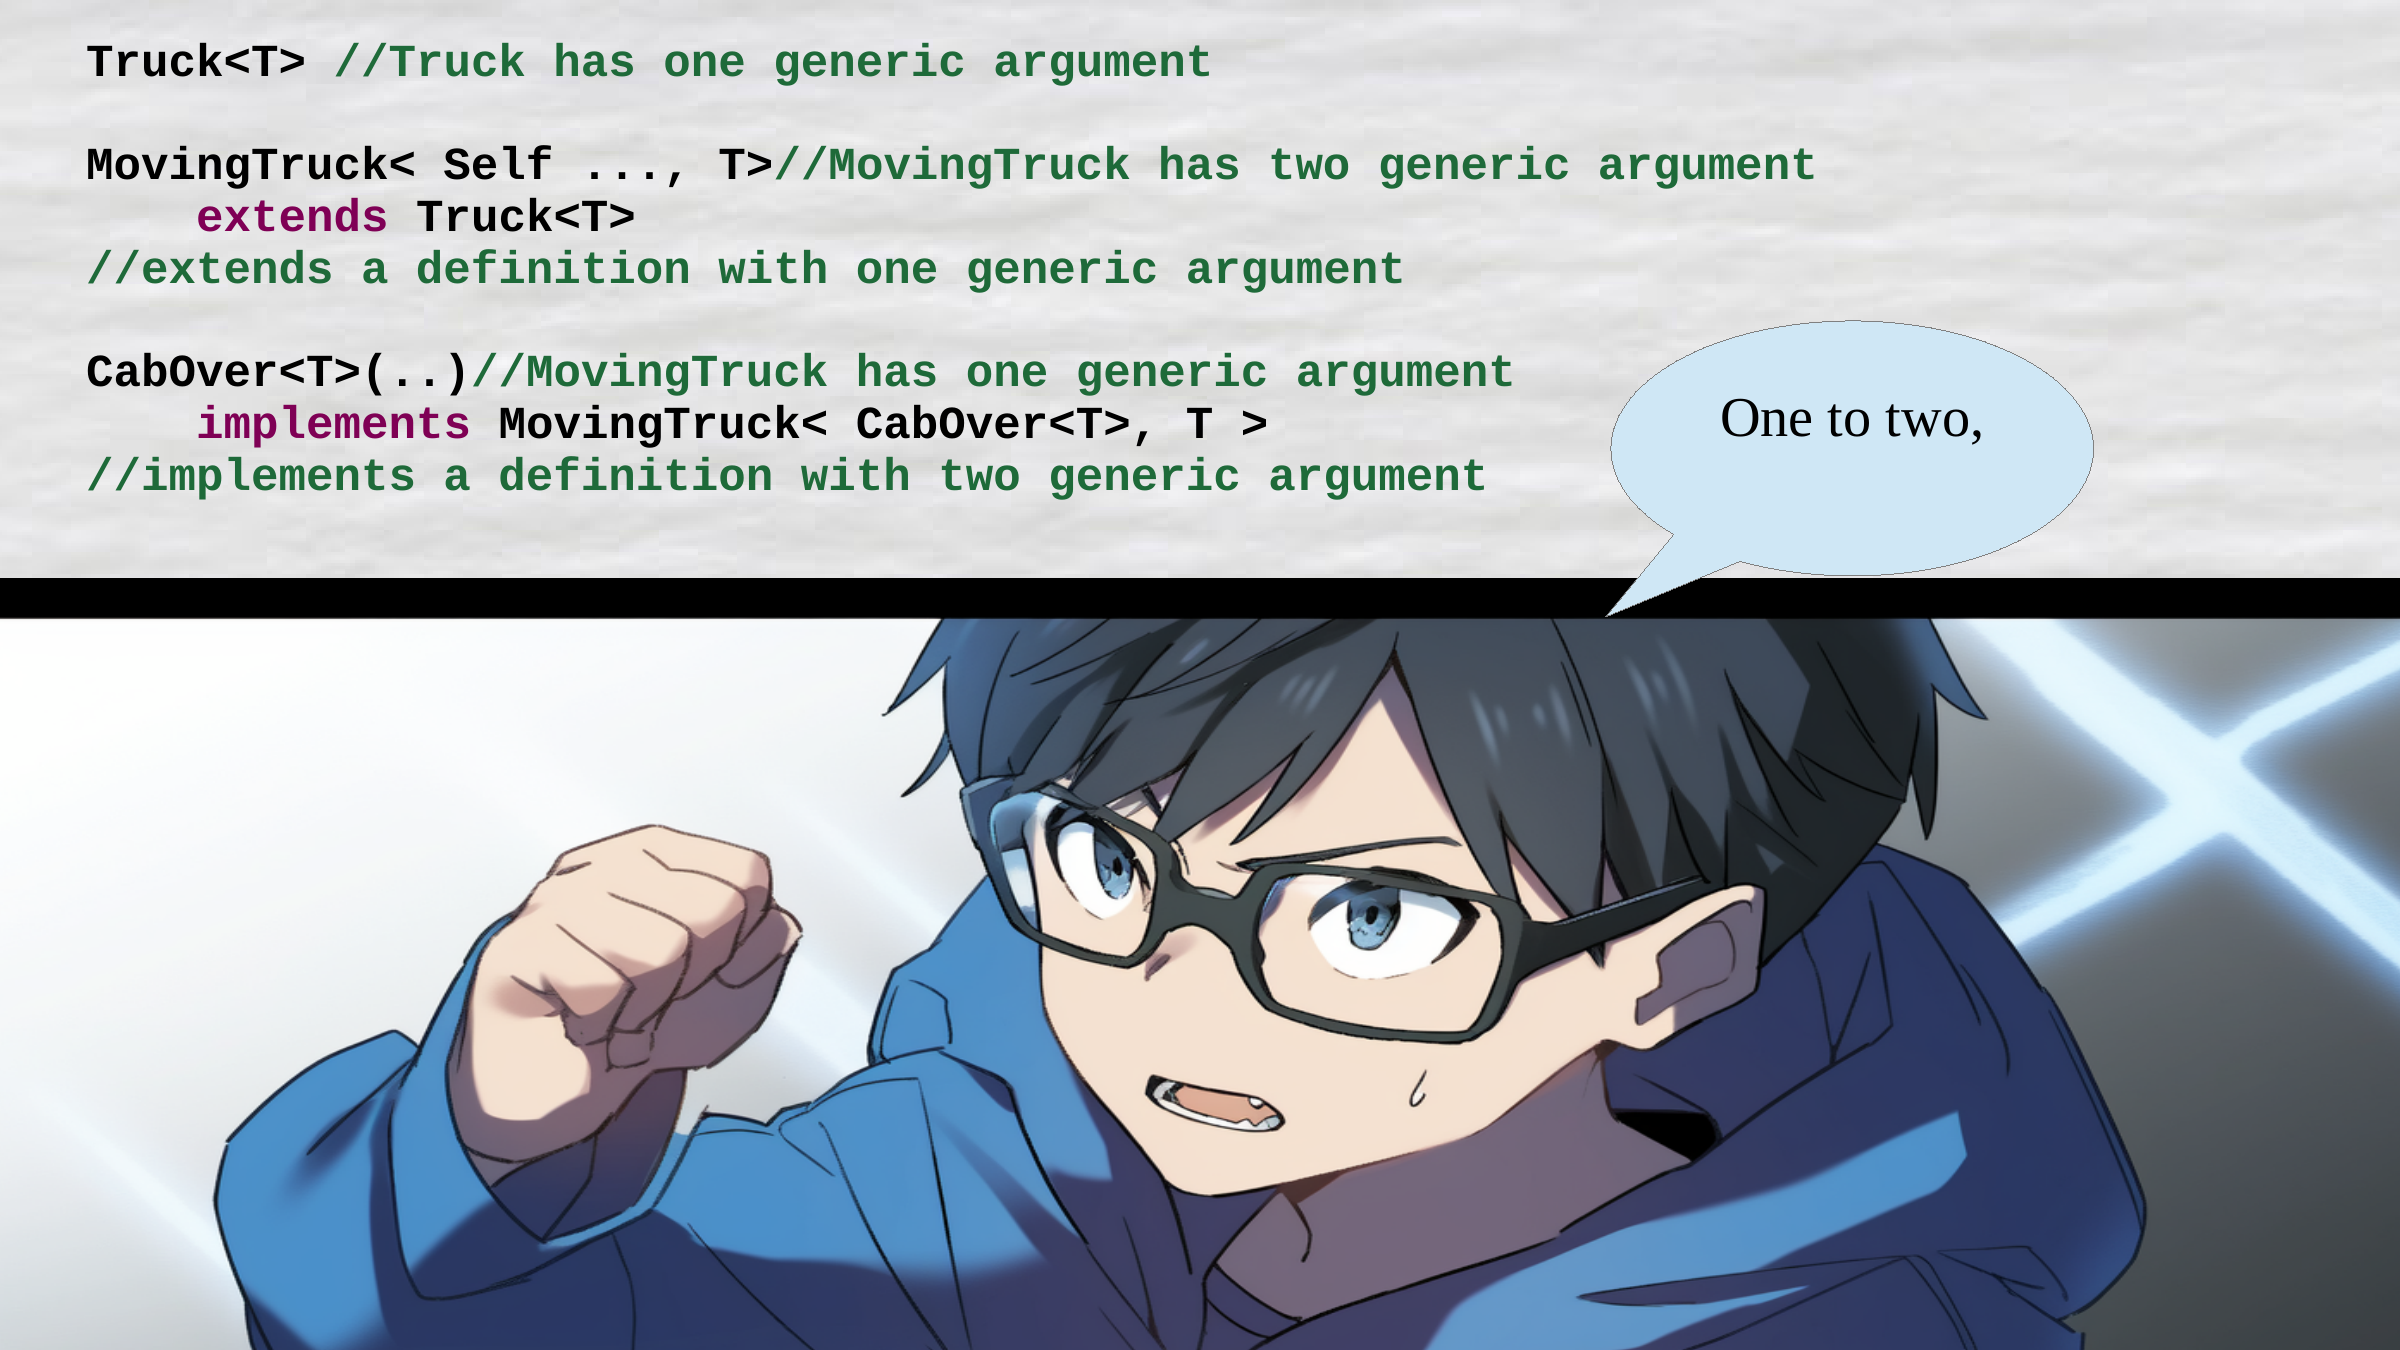

Truck<T> //Truck has one generic argument
 MovingTruck< Self ..., T>//MovingTruck has two generic argument
 extends Truck<T>
 //extends a definition with one generic argument
 CabOver<T>(..)//MovingTruck has one generic argument
 implements MovingTruck< CabOver<T>, T >
 //implements a definition with two generic argument
One to two,